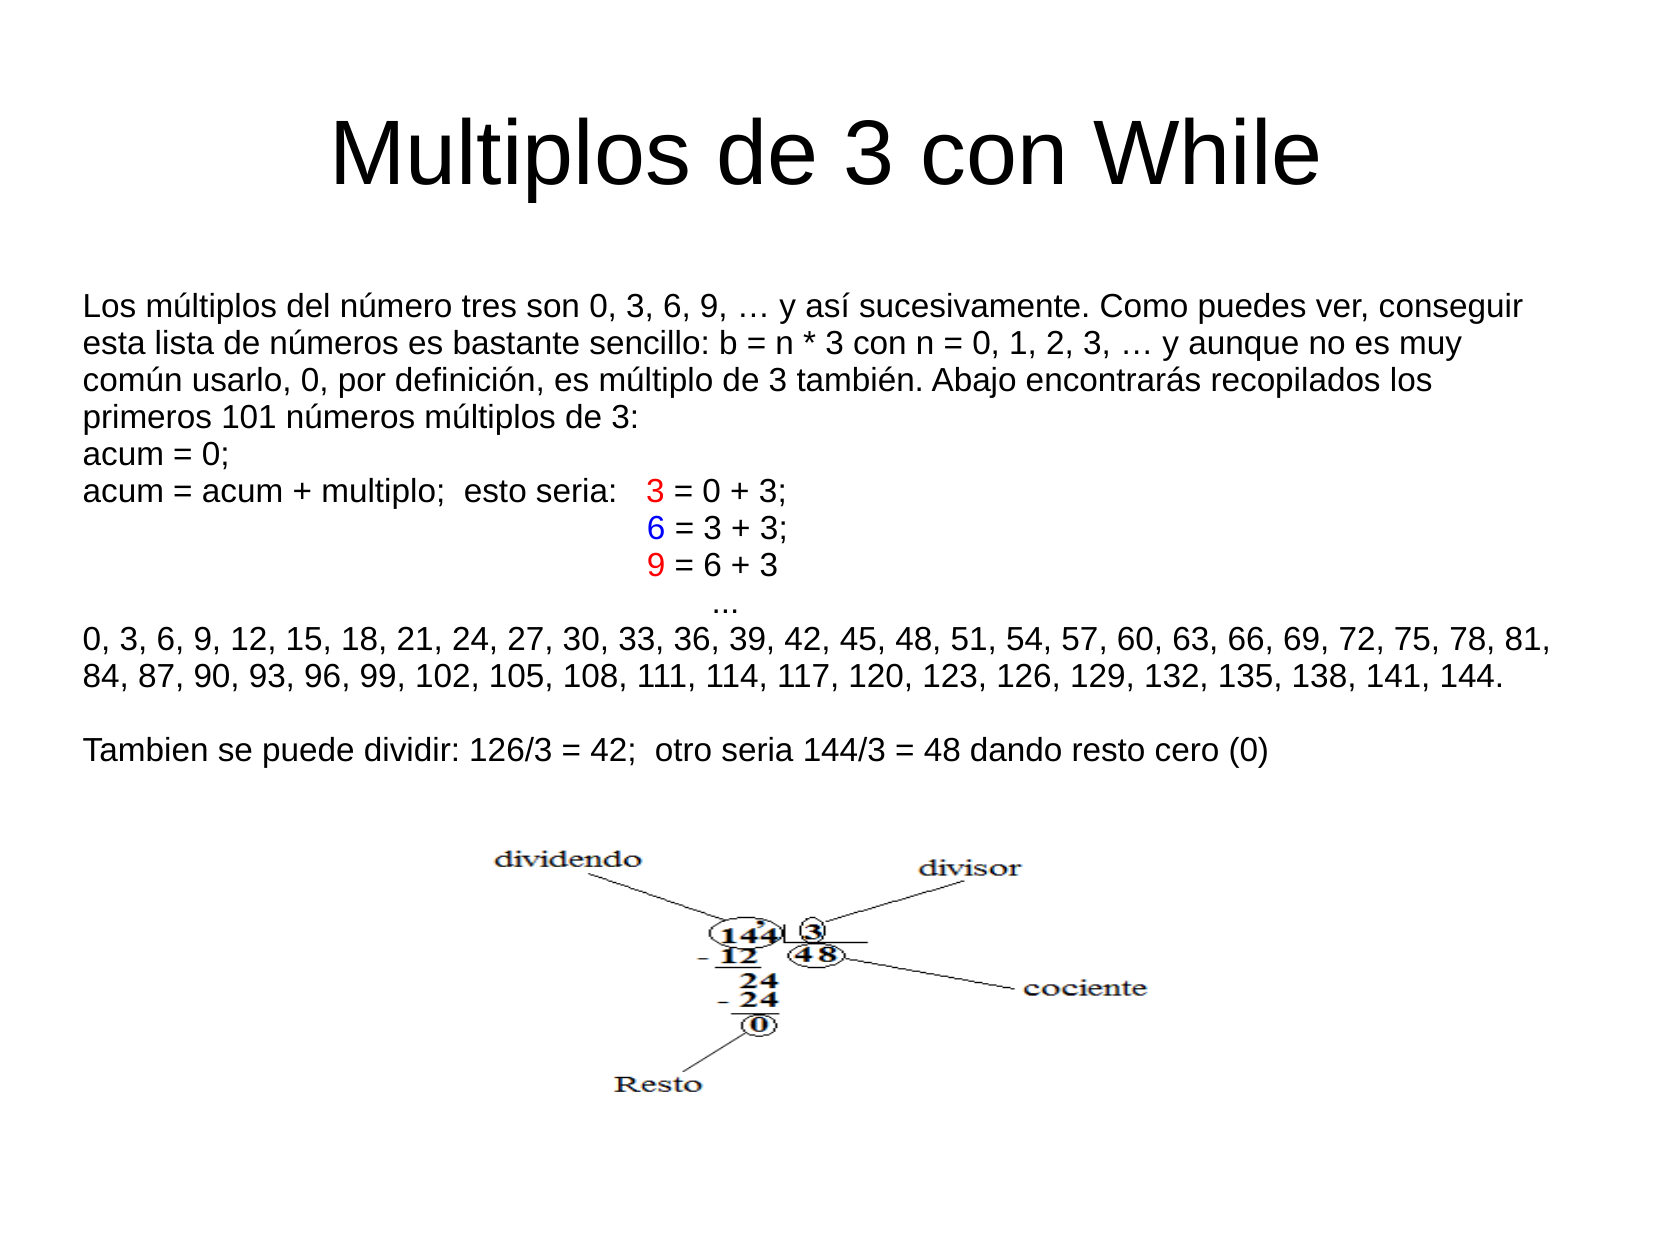

# Multiplos de 3 con While
Los múltiplos del número tres son 0, 3, 6, 9, … y así sucesivamente. Como puedes ver, conseguir esta lista de números es bastante sencillo: b = n * 3 con n = 0, 1, 2, 3, … y aunque no es muy común usarlo, 0, por definición, es múltiplo de 3 también. Abajo encontrarás recopilados los primeros 101 números múltiplos de 3:
acum = 0;
acum = acum + multiplo; esto seria: 3 = 0 + 3;
 6 = 3 + 3;
 9 = 6 + 3
 ...
0, 3, 6, 9, 12, 15, 18, 21, 24, 27, 30, 33, 36, 39, 42, 45, 48, 51, 54, 57, 60, 63, 66, 69, 72, 75, 78, 81, 84, 87, 90, 93, 96, 99, 102, 105, 108, 111, 114, 117, 120, 123, 126, 129, 132, 135, 138, 141, 144.
Tambien se puede dividir: 126/3 = 42; otro seria 144/3 = 48 dando resto cero (0)